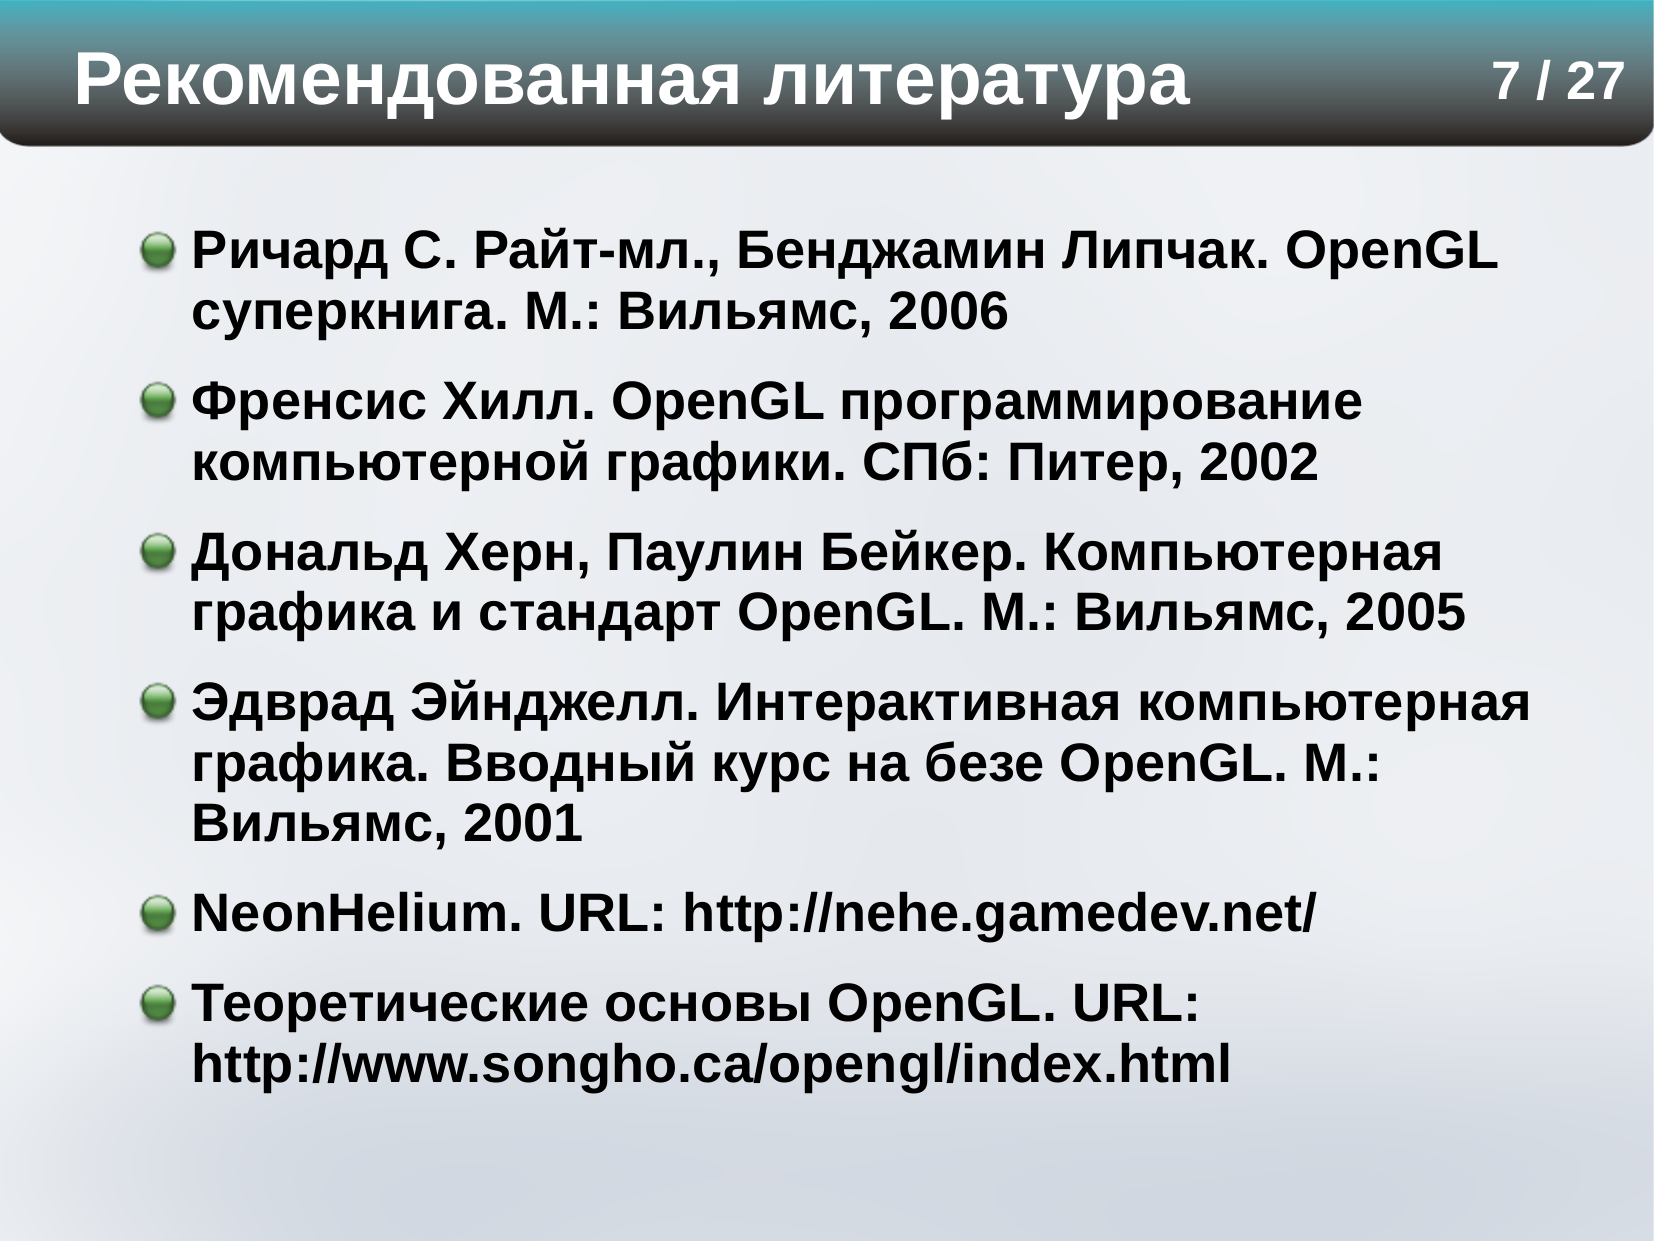

Рекомендованная литература
Ричард С. Райт-мл., Бенджамин Липчак. OpenGL суперкнига. М.: Вильямс, 2006
Френсис Хилл. OpenGL программирование компьютерной графики. СПб: Питер, 2002
Дональд Херн, Паулин Бейкер. Компьютерная графика и стандарт OpenGL. М.: Вильямс, 2005
Эдврад Эйнджелл. Интерактивная компьютерная графика. Вводный курс на безе OpenGL. М.: Вильямс, 2001
NeonHelium. URL: http://nehe.gamedev.net/
Теоретические основы OpenGL. URL: http://www.songho.ca/opengl/index.html